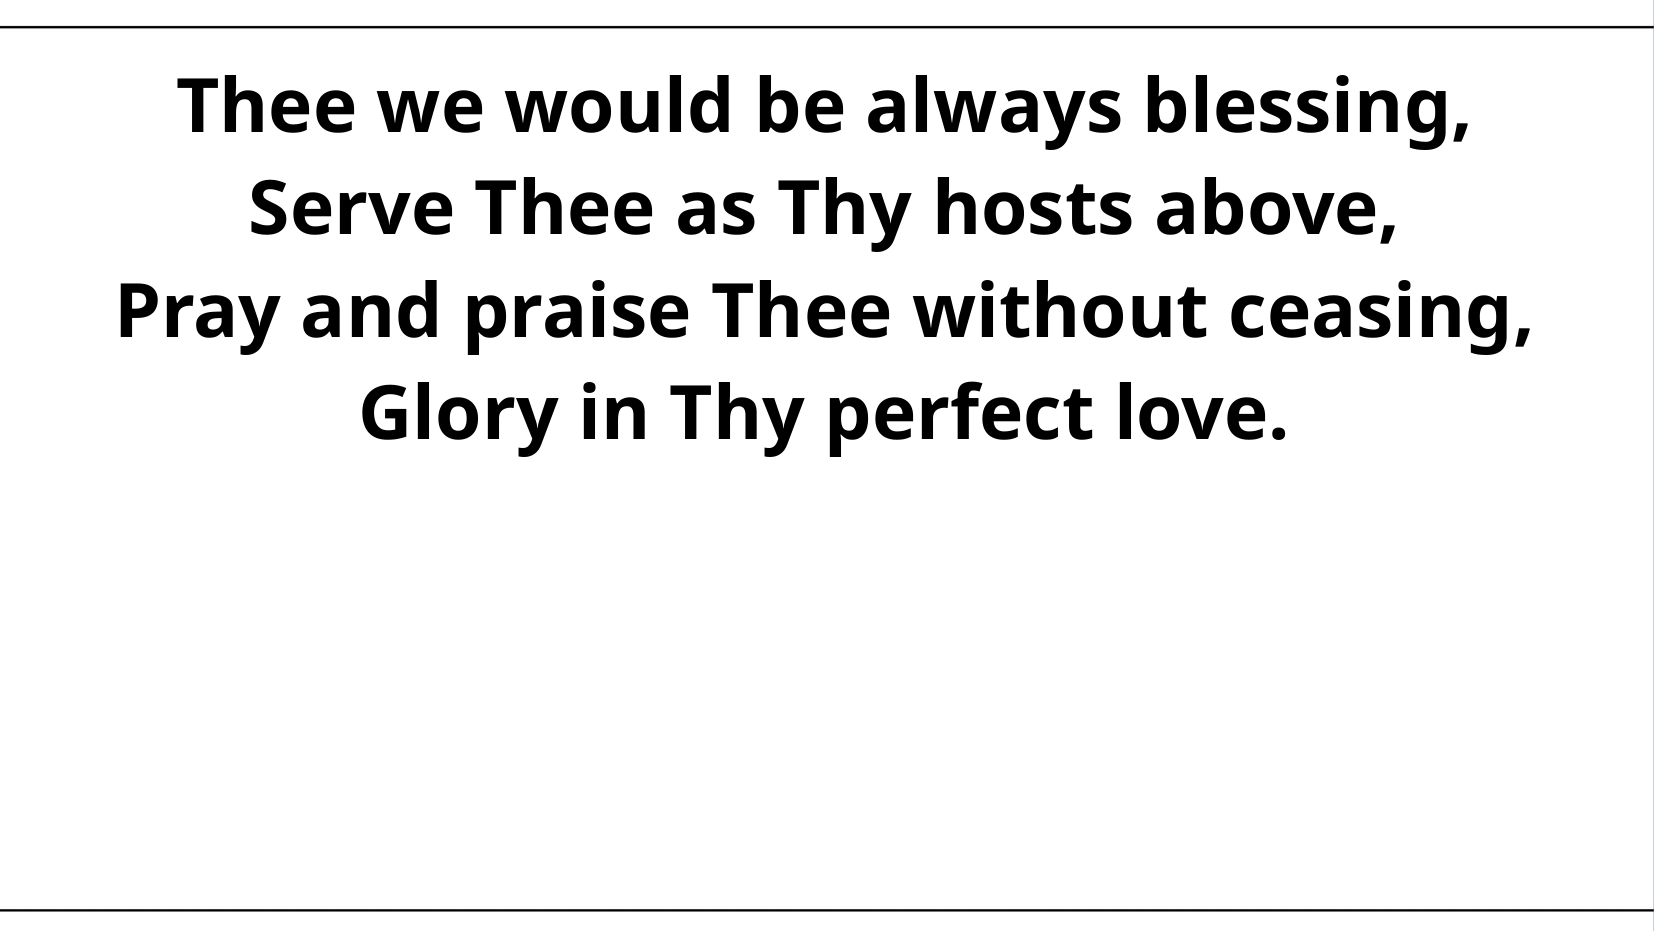

Thee we would be always blessing,
Serve Thee as Thy hosts above,
Pray and praise Thee without ceasing,
Glory in Thy perfect love.